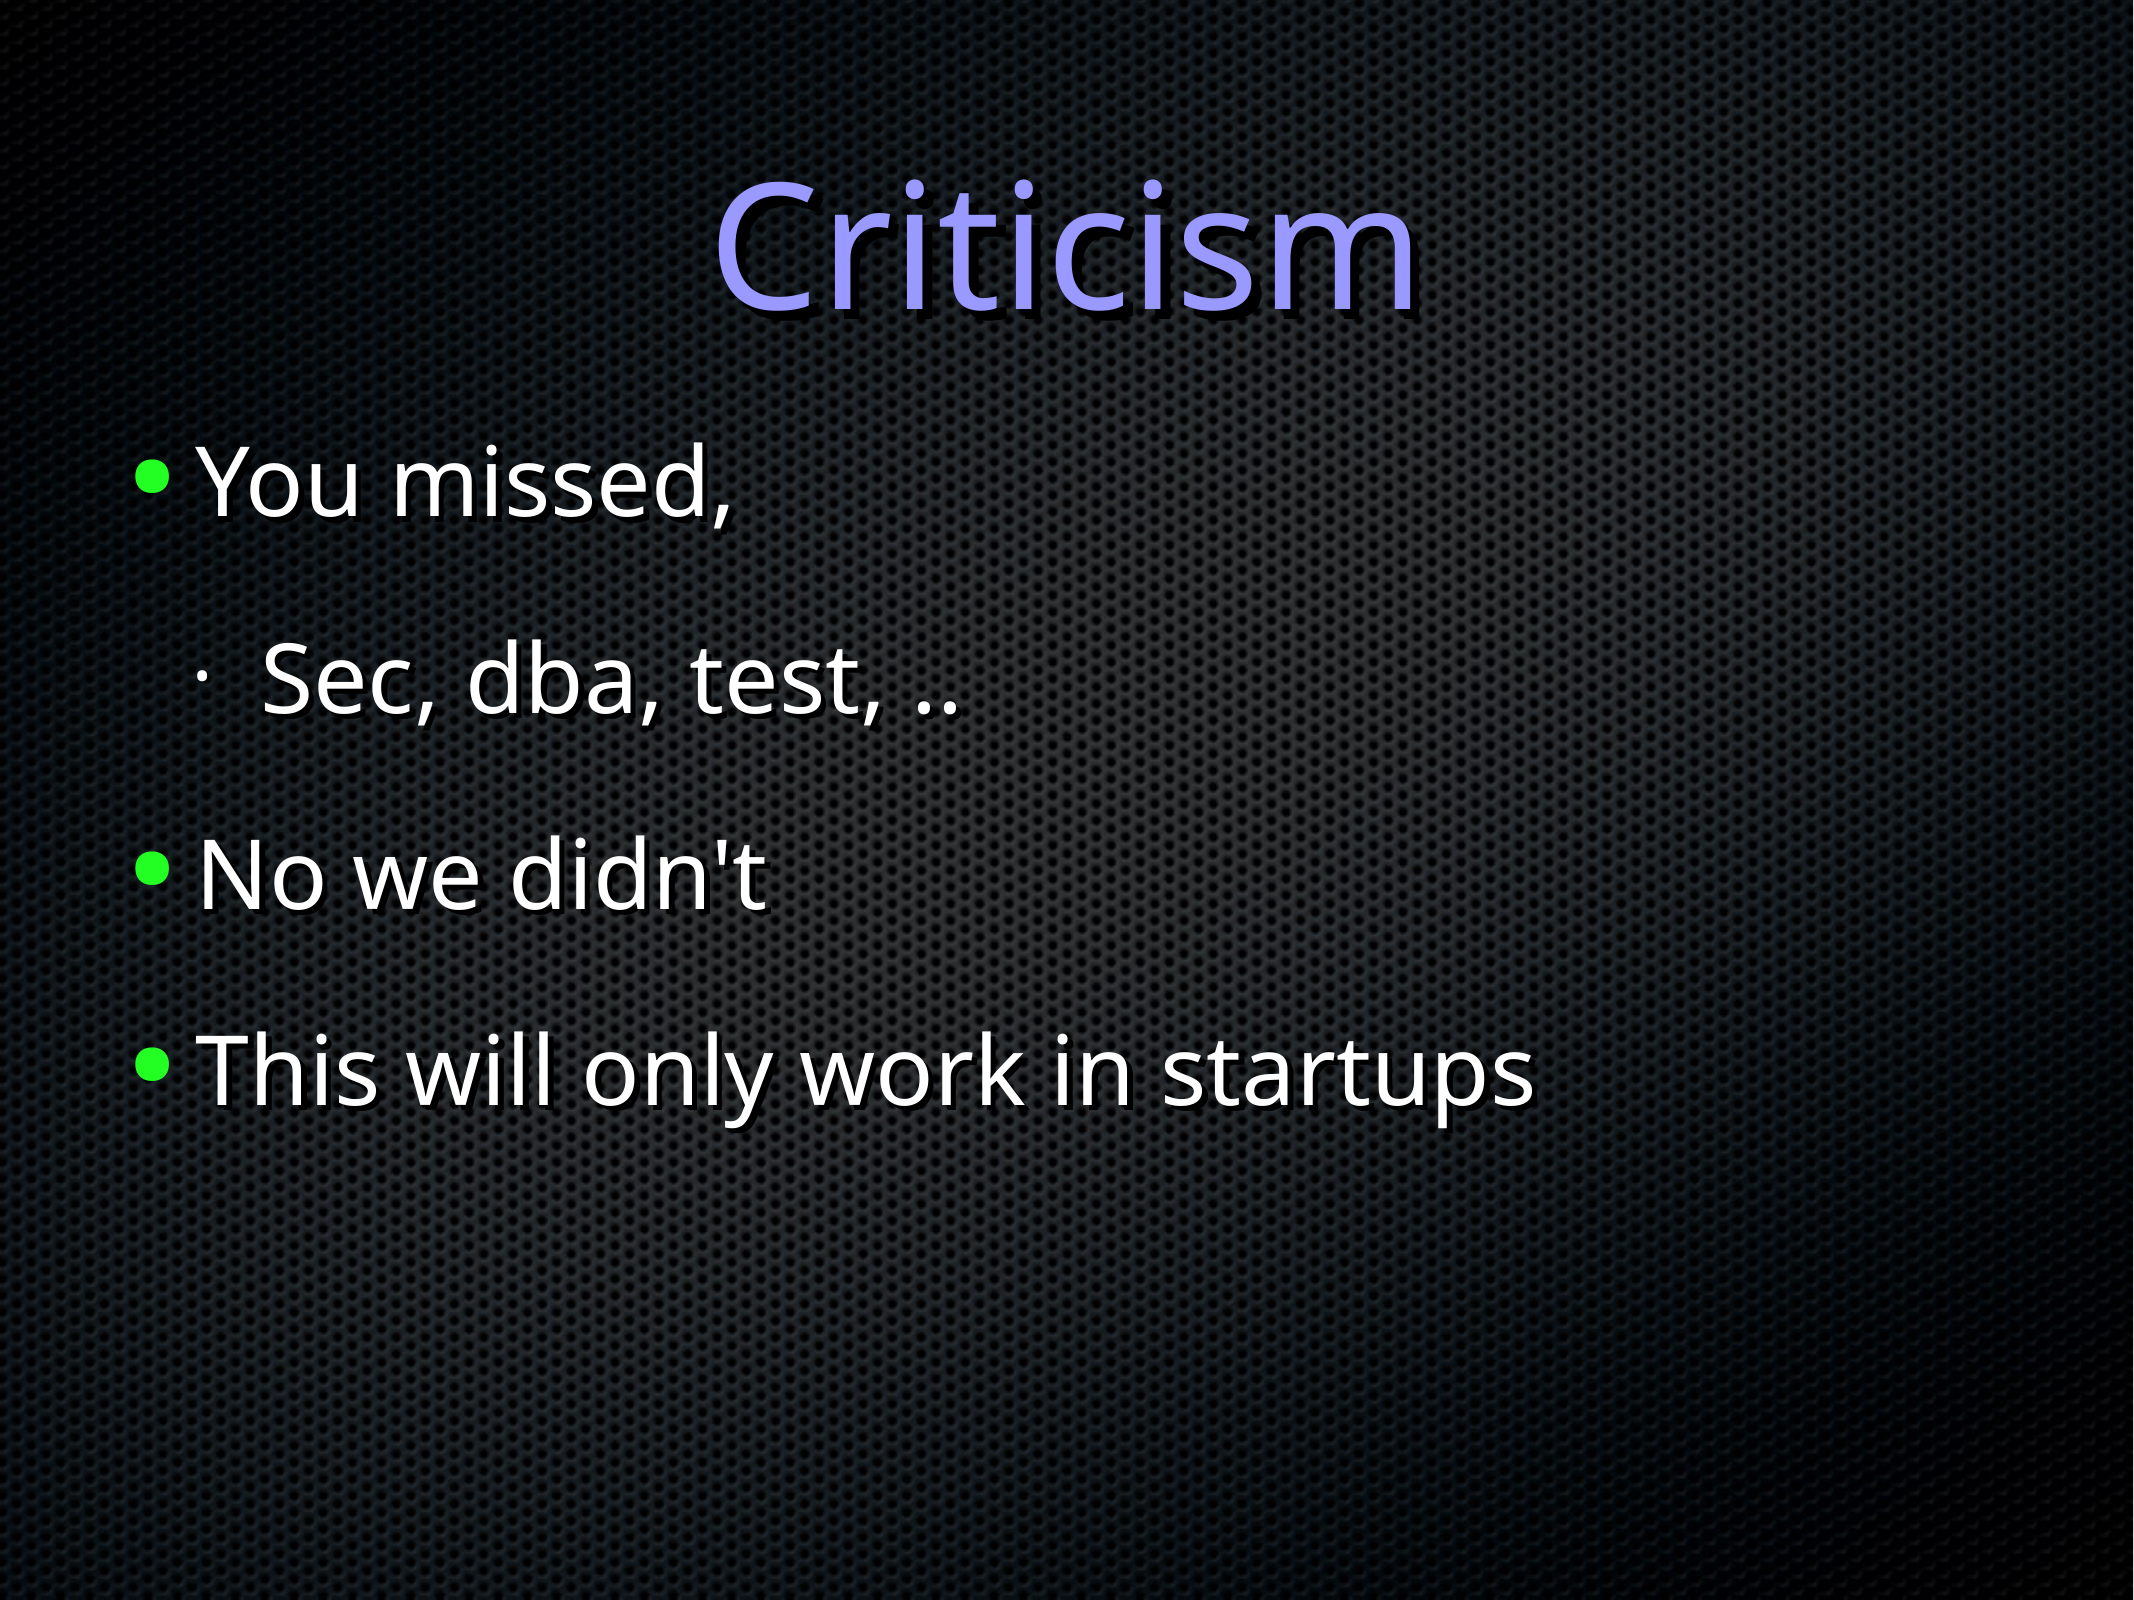

# Criticism
You missed,
Sec, dba, test, ..
No we didn't
This will only work in startups